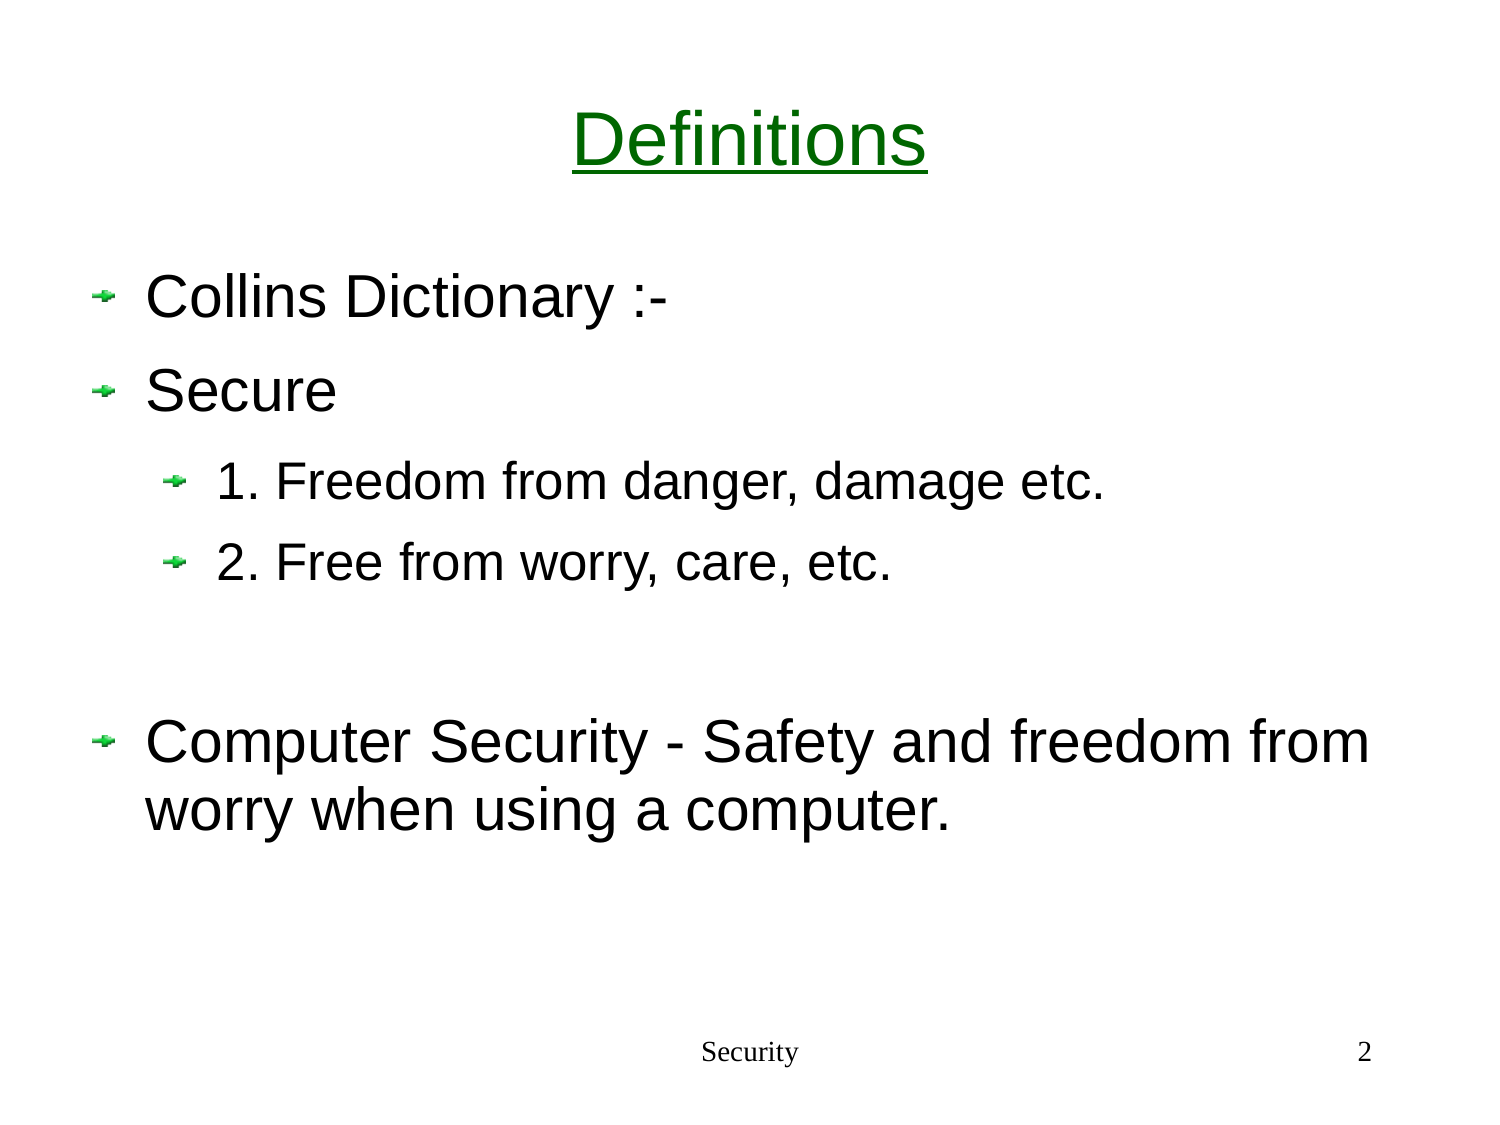

# Definitions
Collins Dictionary :-
Secure
1. Freedom from danger, damage etc.
2. Free from worry, care, etc.
Computer Security - Safety and freedom from worry when using a computer.
Security